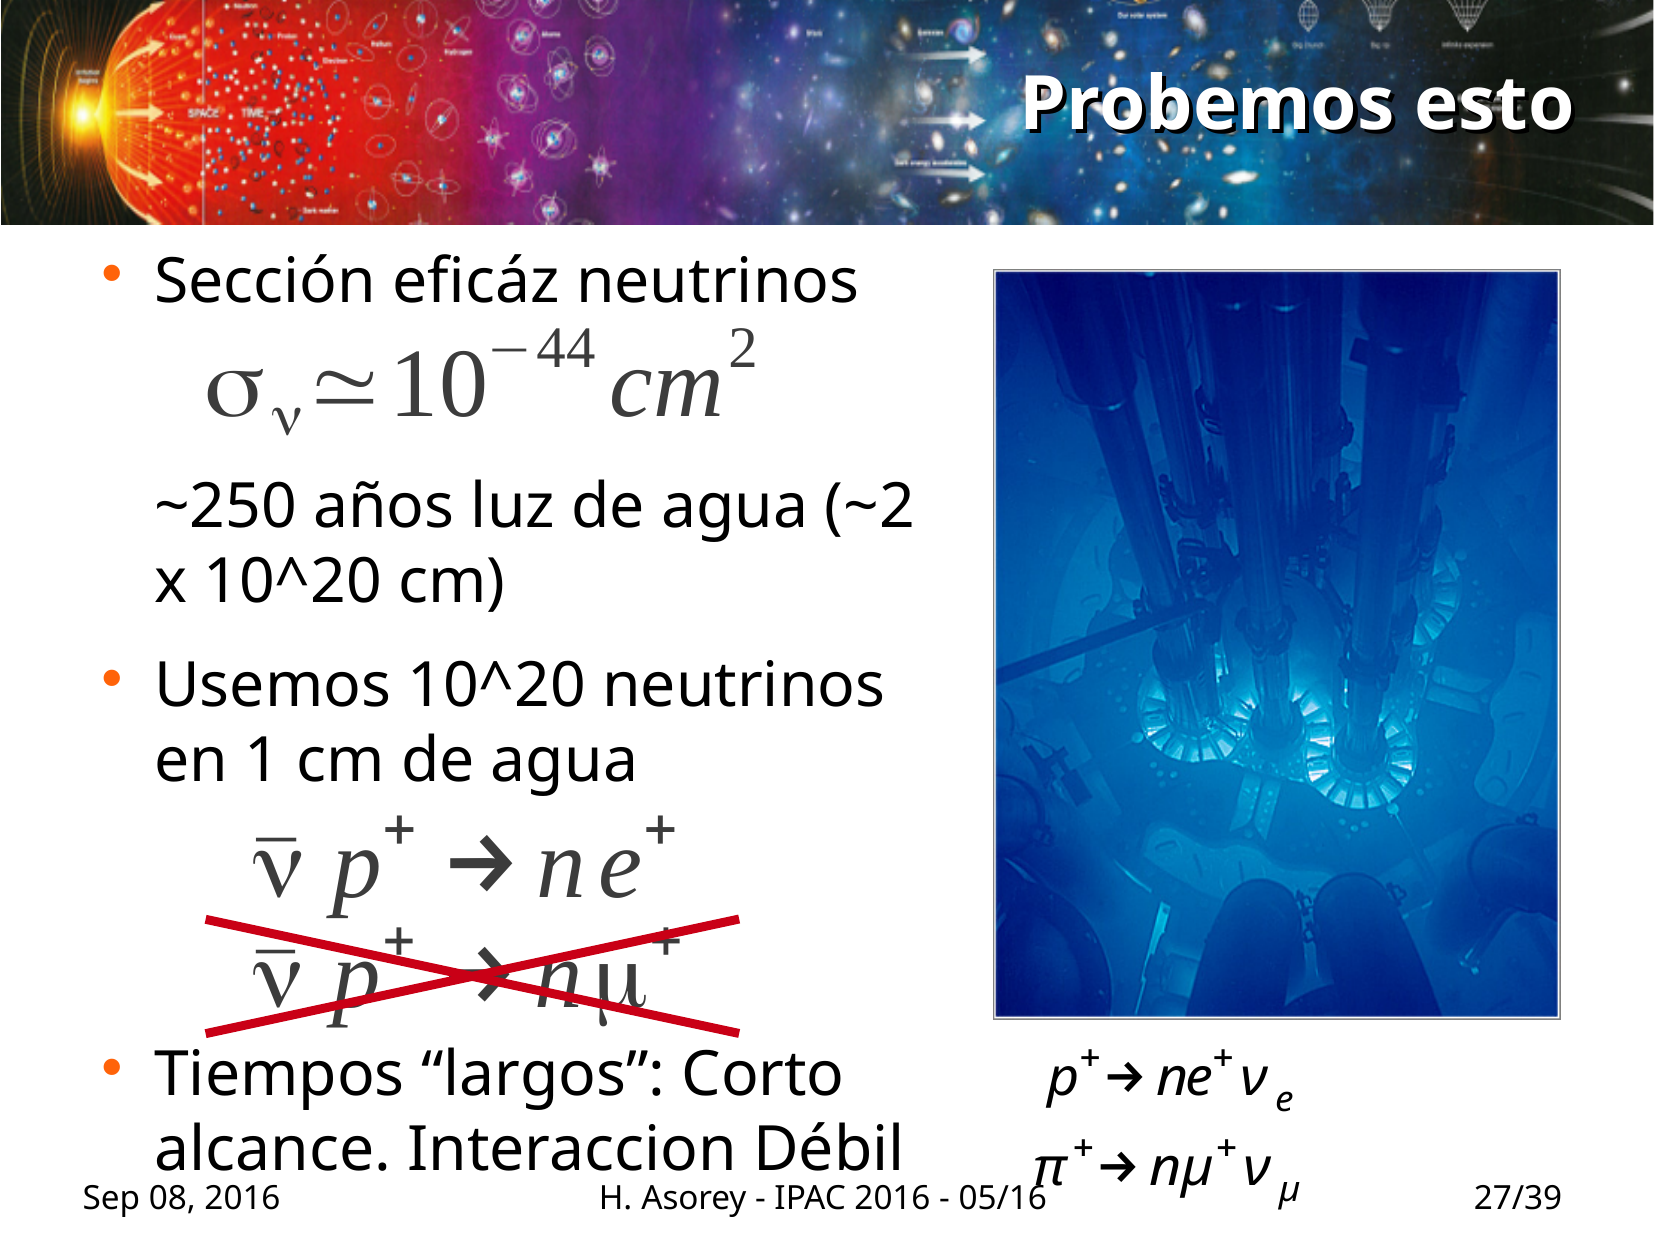

# Probemos esto
Sección eficáz neutrinos
~250 años luz de agua (~2 x 10^20 cm)
Usemos 10^20 neutrinos en 1 cm de agua
Tiempos “largos”: Corto alcance. Interaccion Débil
Sep 08, 2016
H. Asorey - IPAC 2016 - 05/16
27